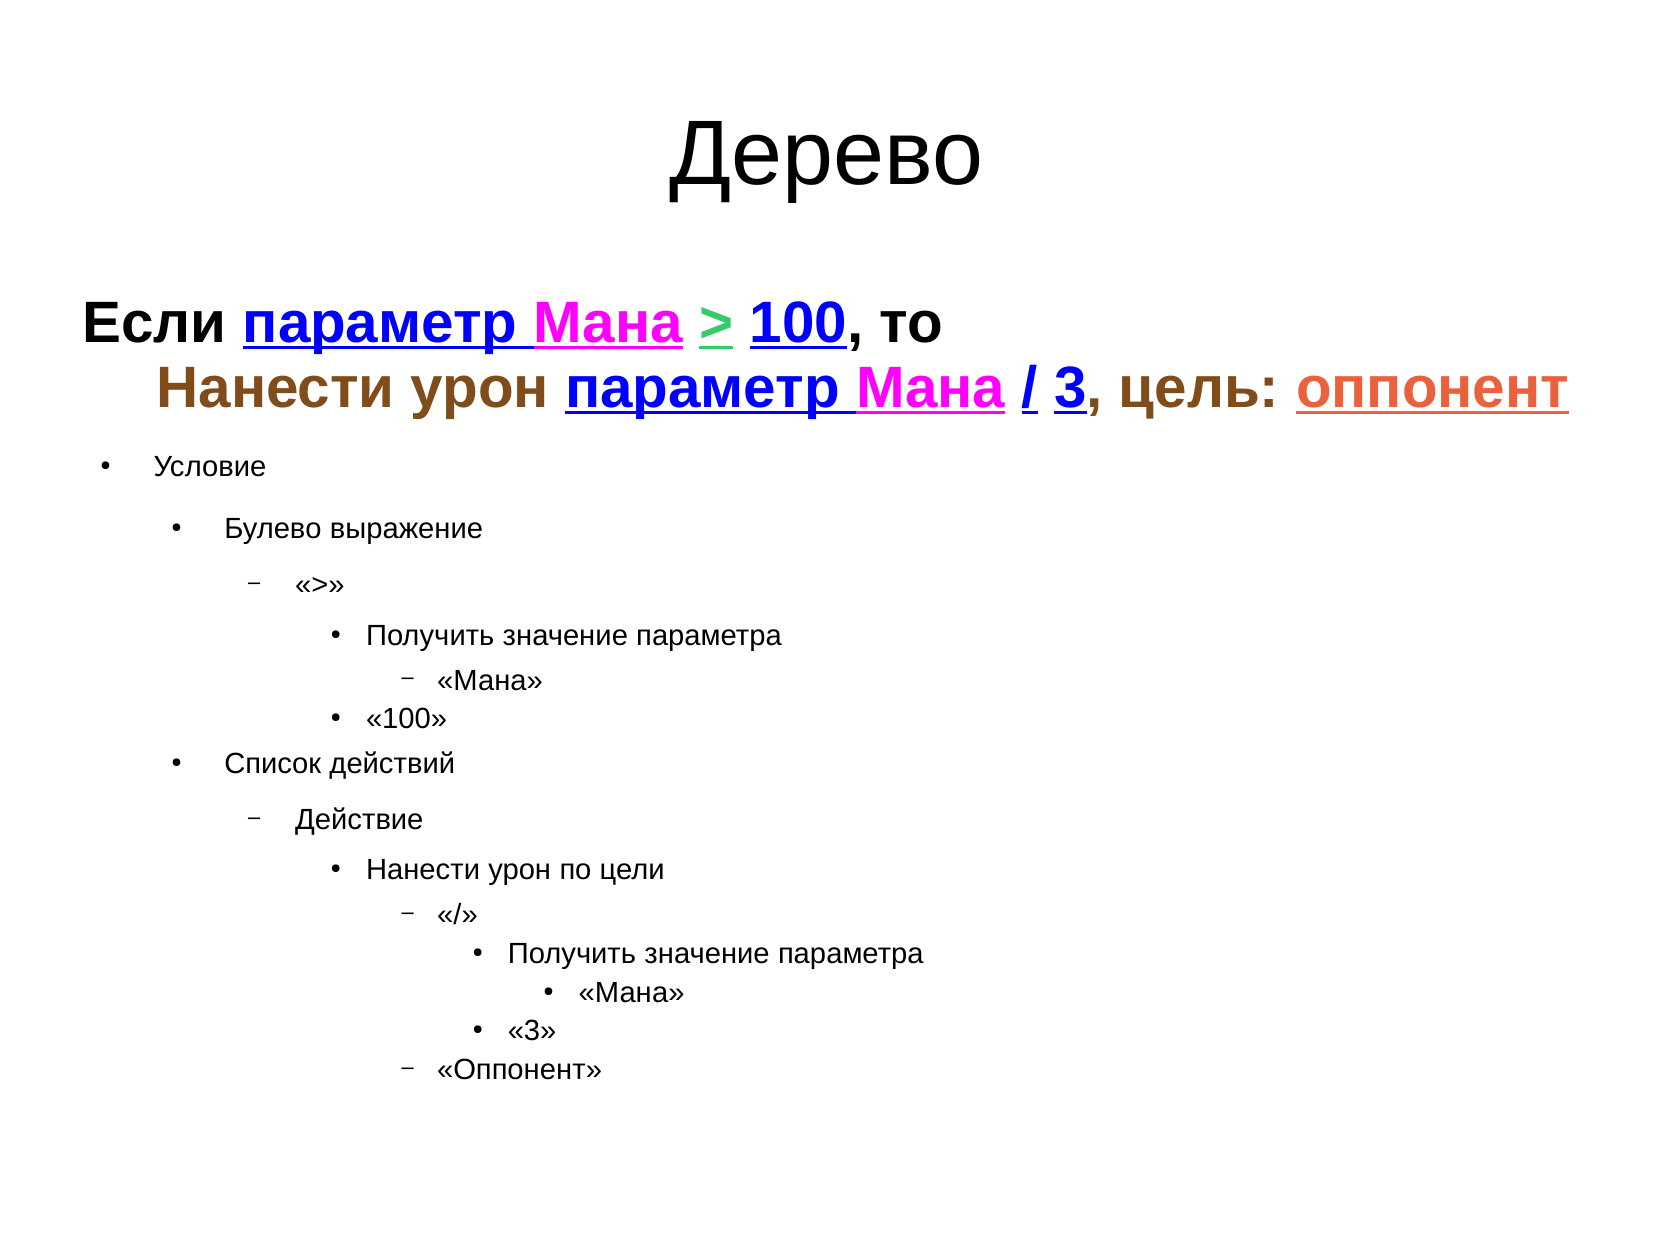

# Дерево
Если параметр Мана > 100, то
	Нанести урон параметр Мана / 3, цель: оппонент
Условие
Булево выражение
«>»
Получить значение параметра
«Мана»
«100»
Список действий
Действие
Нанести урон по цели
«/»
Получить значение параметра
«Мана»
«3»
«Оппонент»